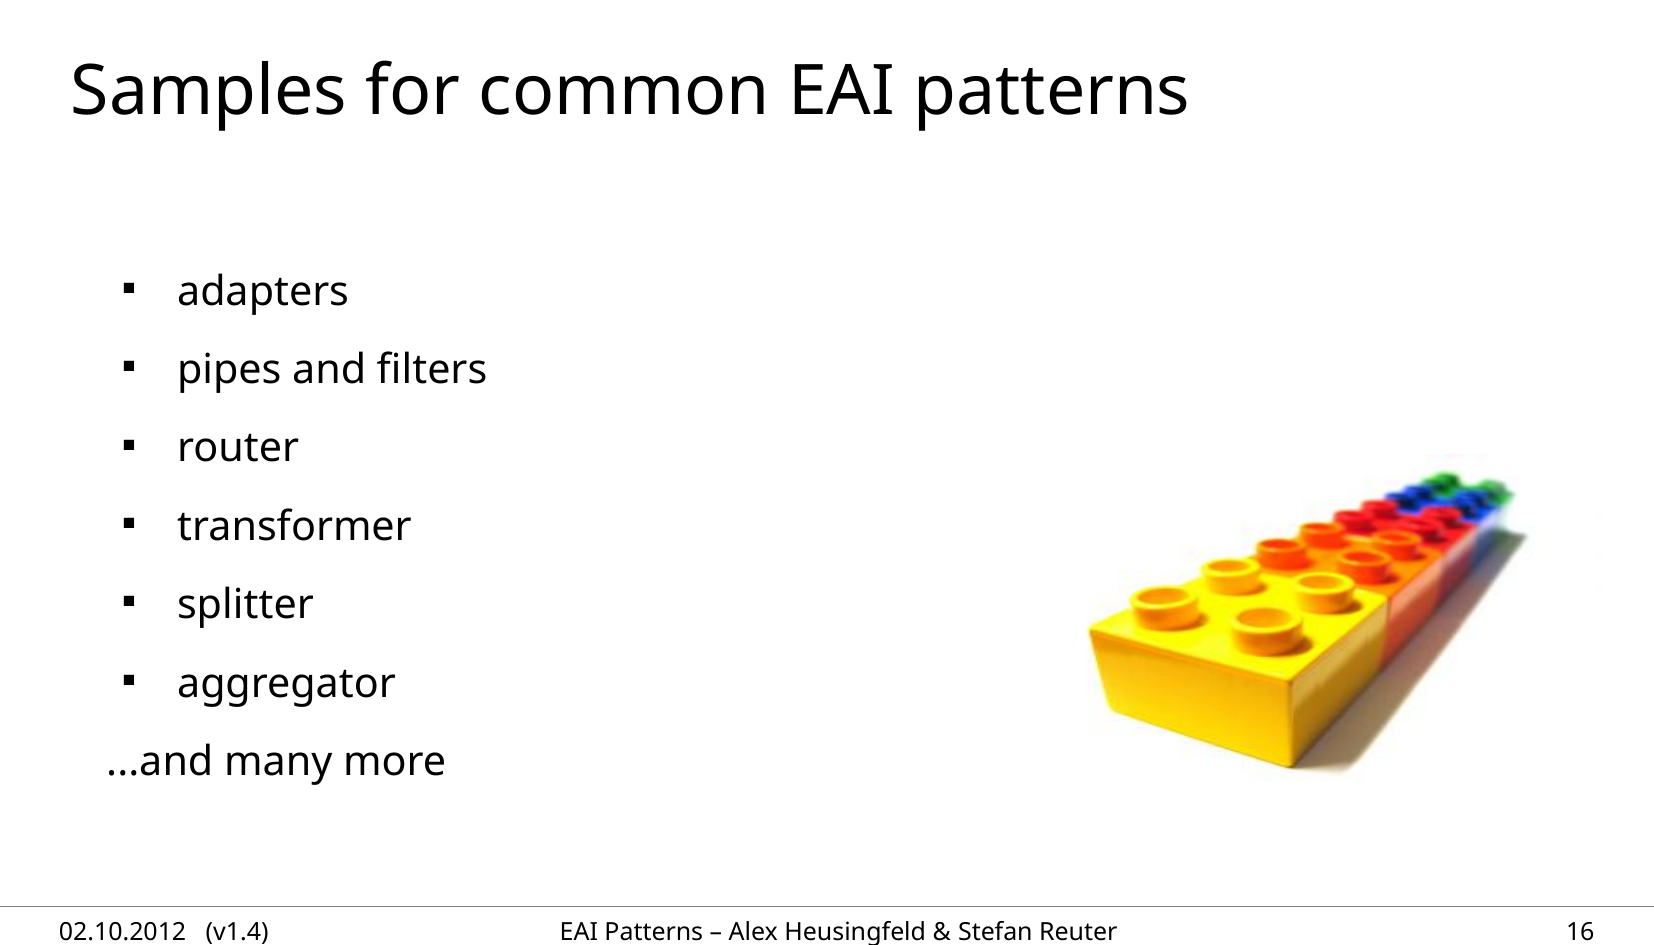

# Samples for common EAI patterns
adapters
pipes and filters
router
transformer
splitter
aggregator
...and many more
2012-08-30
EAI Patterns - Alex Heusingfeld & Stefan Reuter
16